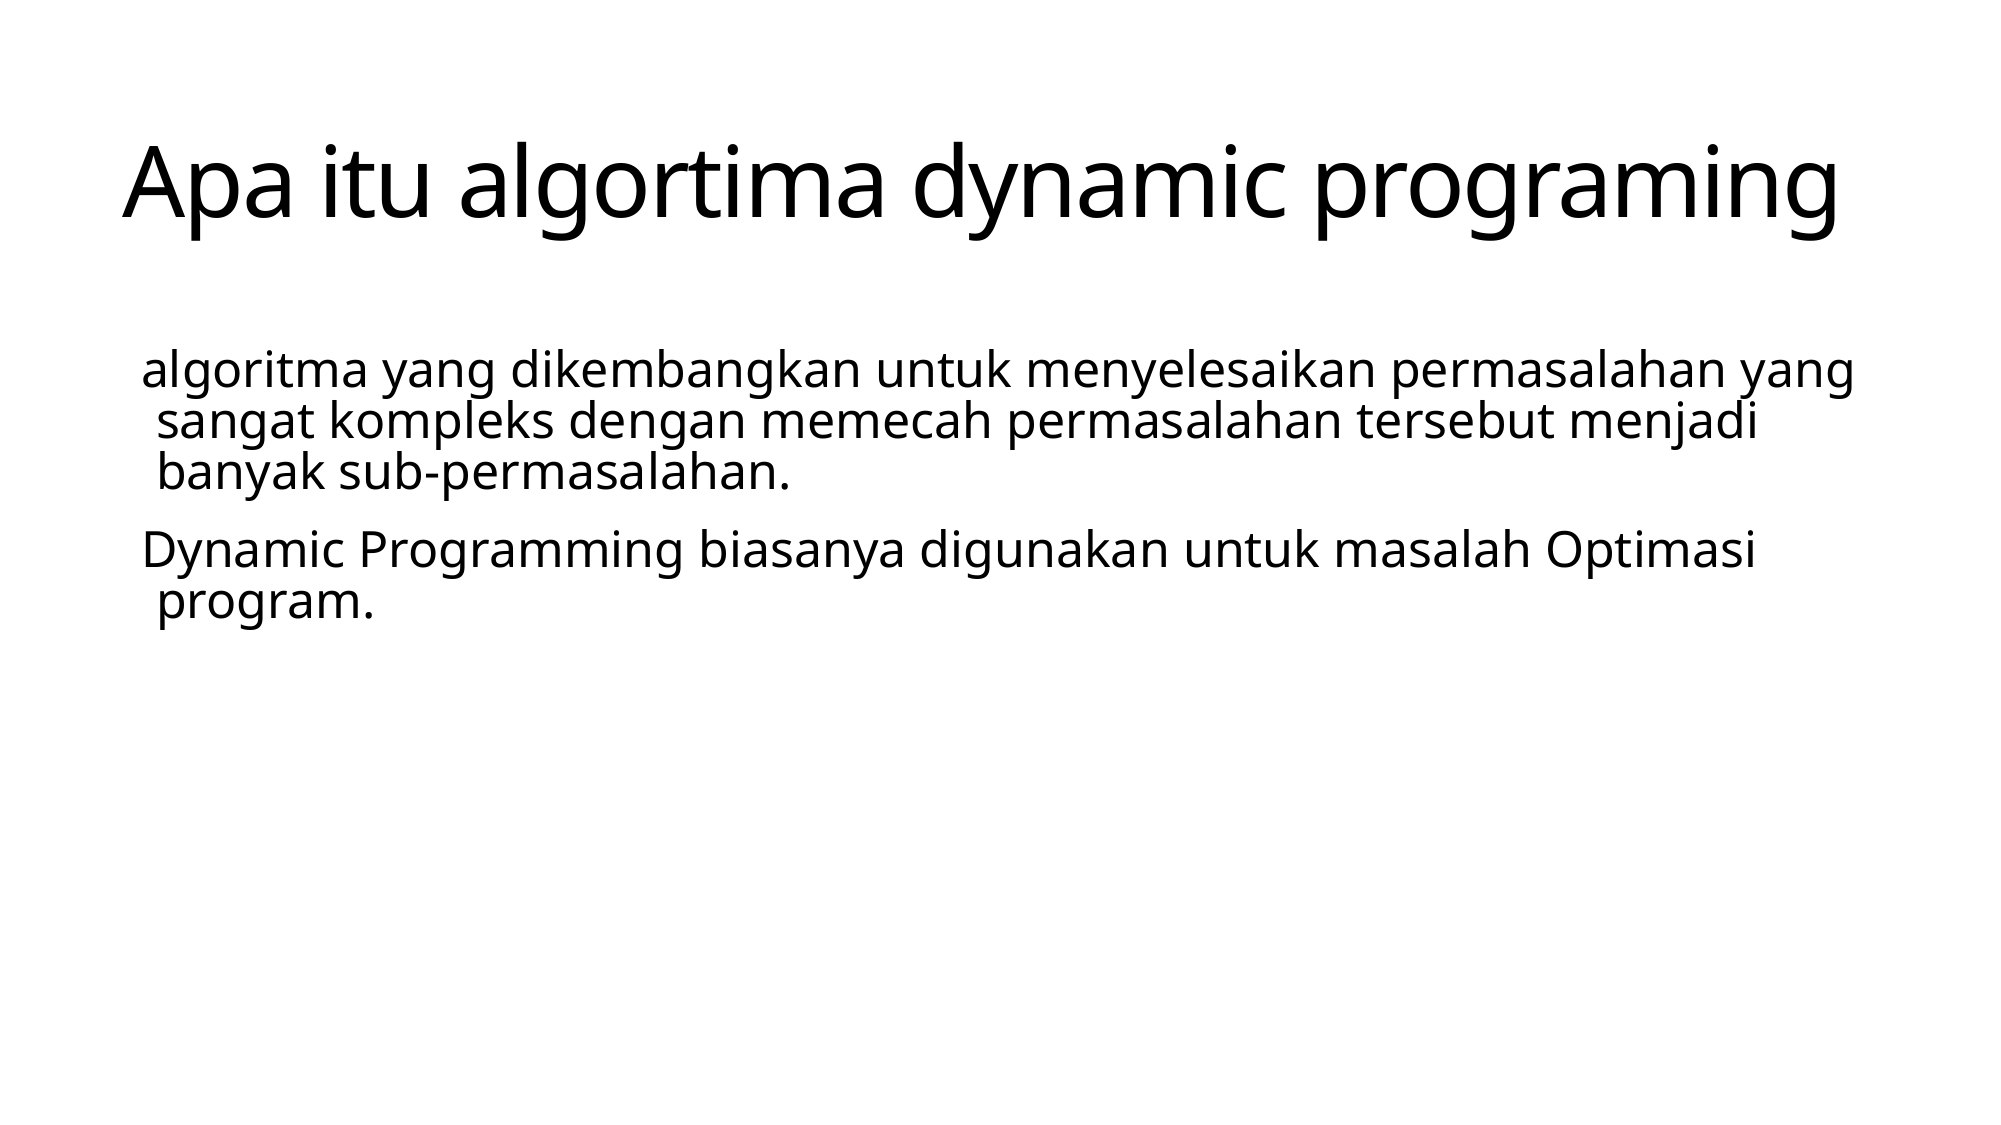

# Apa itu algortima dynamic programing
algoritma yang dikembangkan untuk menyelesaikan permasalahan yang sangat kompleks dengan memecah permasalahan tersebut menjadi banyak sub-permasalahan.
Dynamic Programming biasanya digunakan untuk masalah Optimasi program.